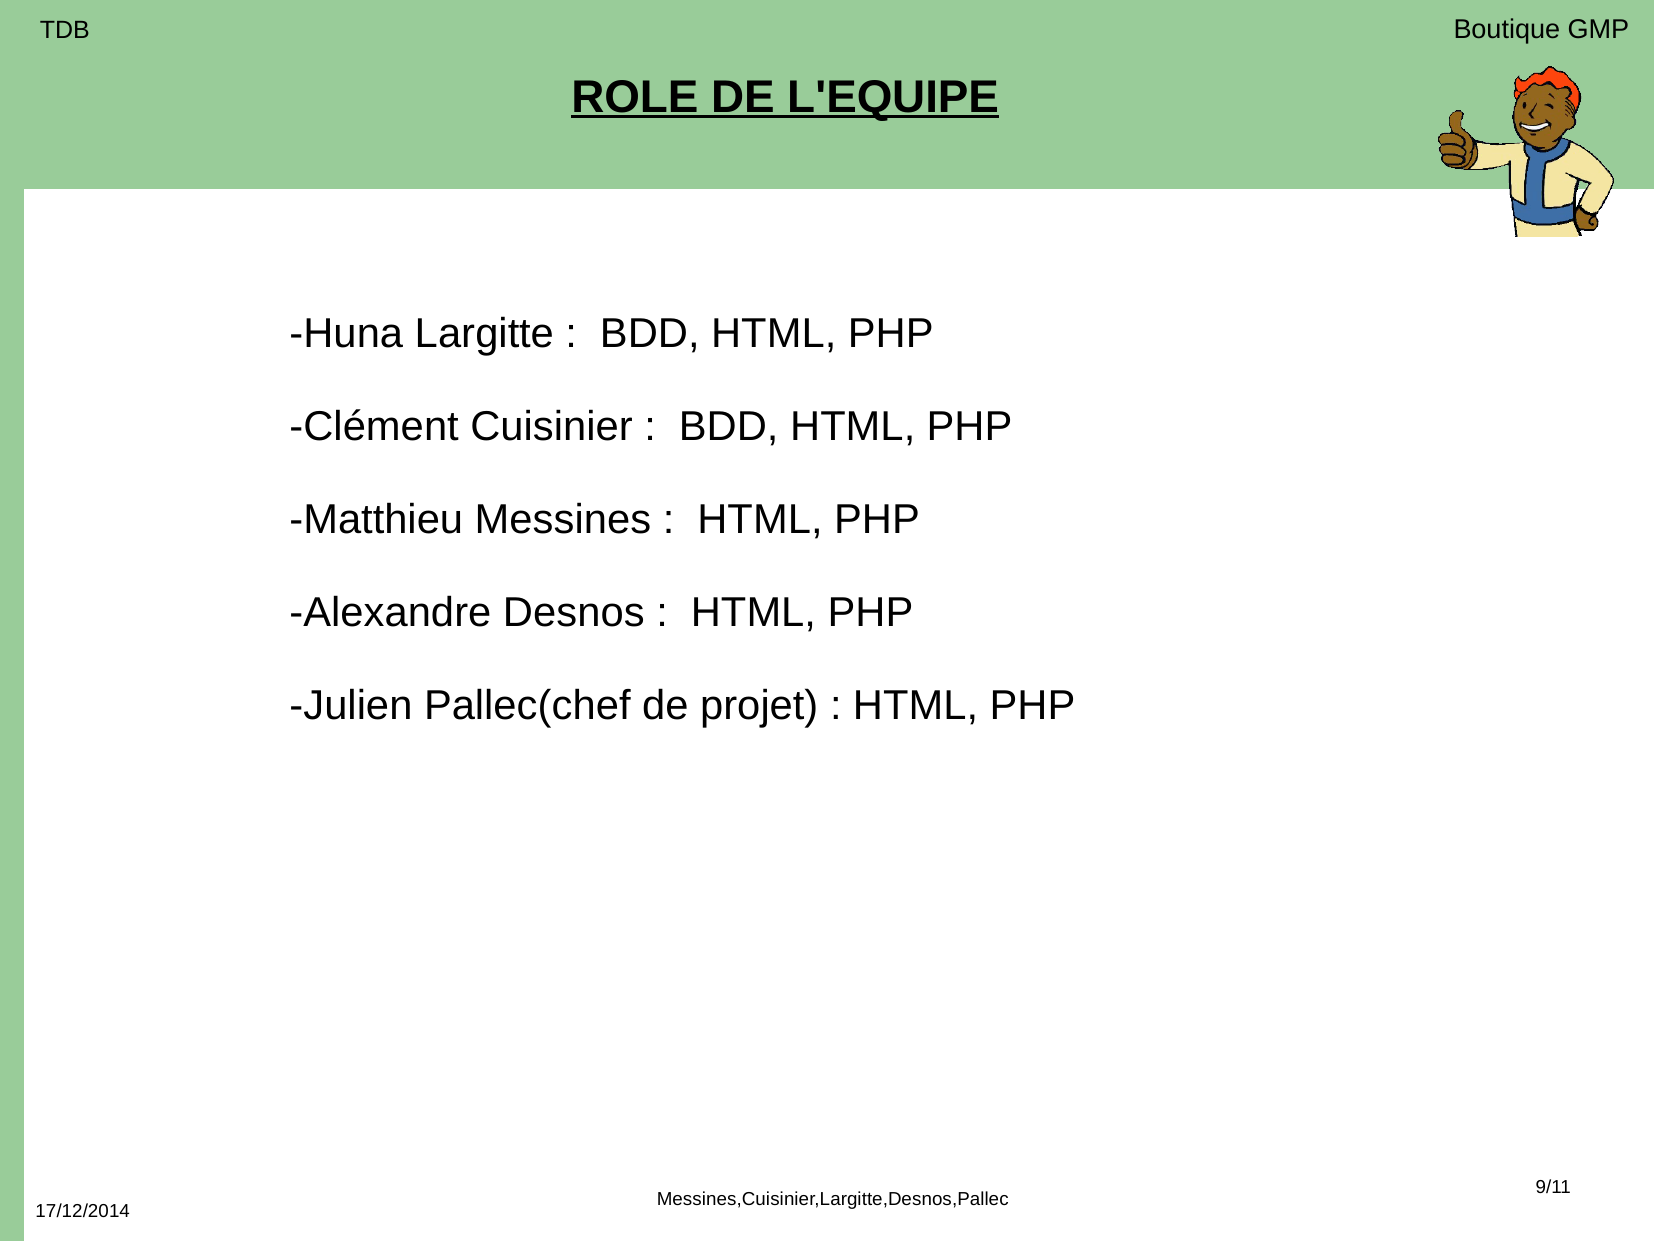

Boutique GMP
TDB
ROLE DE L'EQUIPE
	-Huna Largitte : BDD, HTML, PHP
	-Clément Cuisinier : BDD, HTML, PHP
	-Matthieu Messines : HTML, PHP
	-Alexandre Desnos : HTML, PHP
	-Julien Pallec(chef de projet) : HTML, PHP
9/11
Messines,Cuisinier,Largitte,Desnos,Pallec
17/12/2014